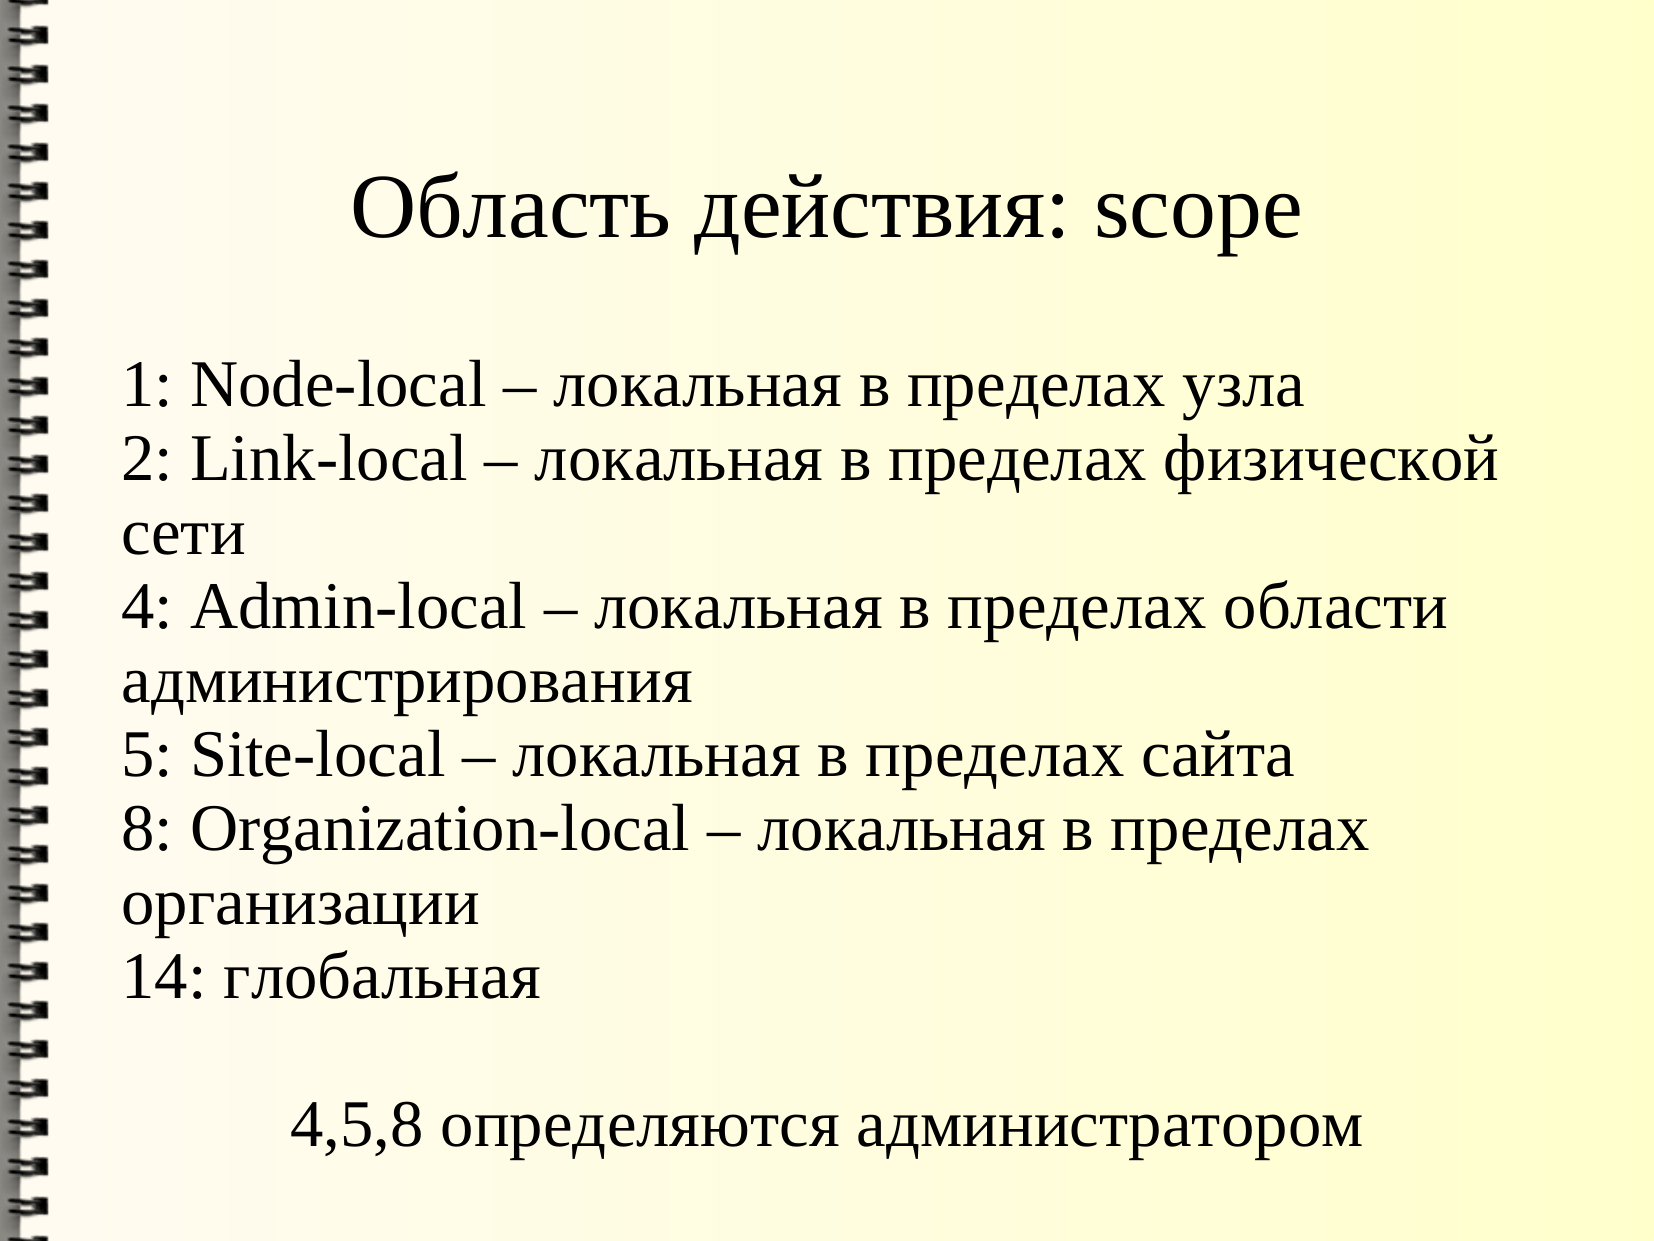

# Область действия: scope
1: Node-local – локальная в пределах узла
2: Link-local – локальная в пределах физической сети
4: Admin-local – локальная в пределах области администрирования
5: Site-local – локальная в пределах сайта
8: Organization-local – локальная в пределах организации
14: глобальная
4,5,8 определяются администратором